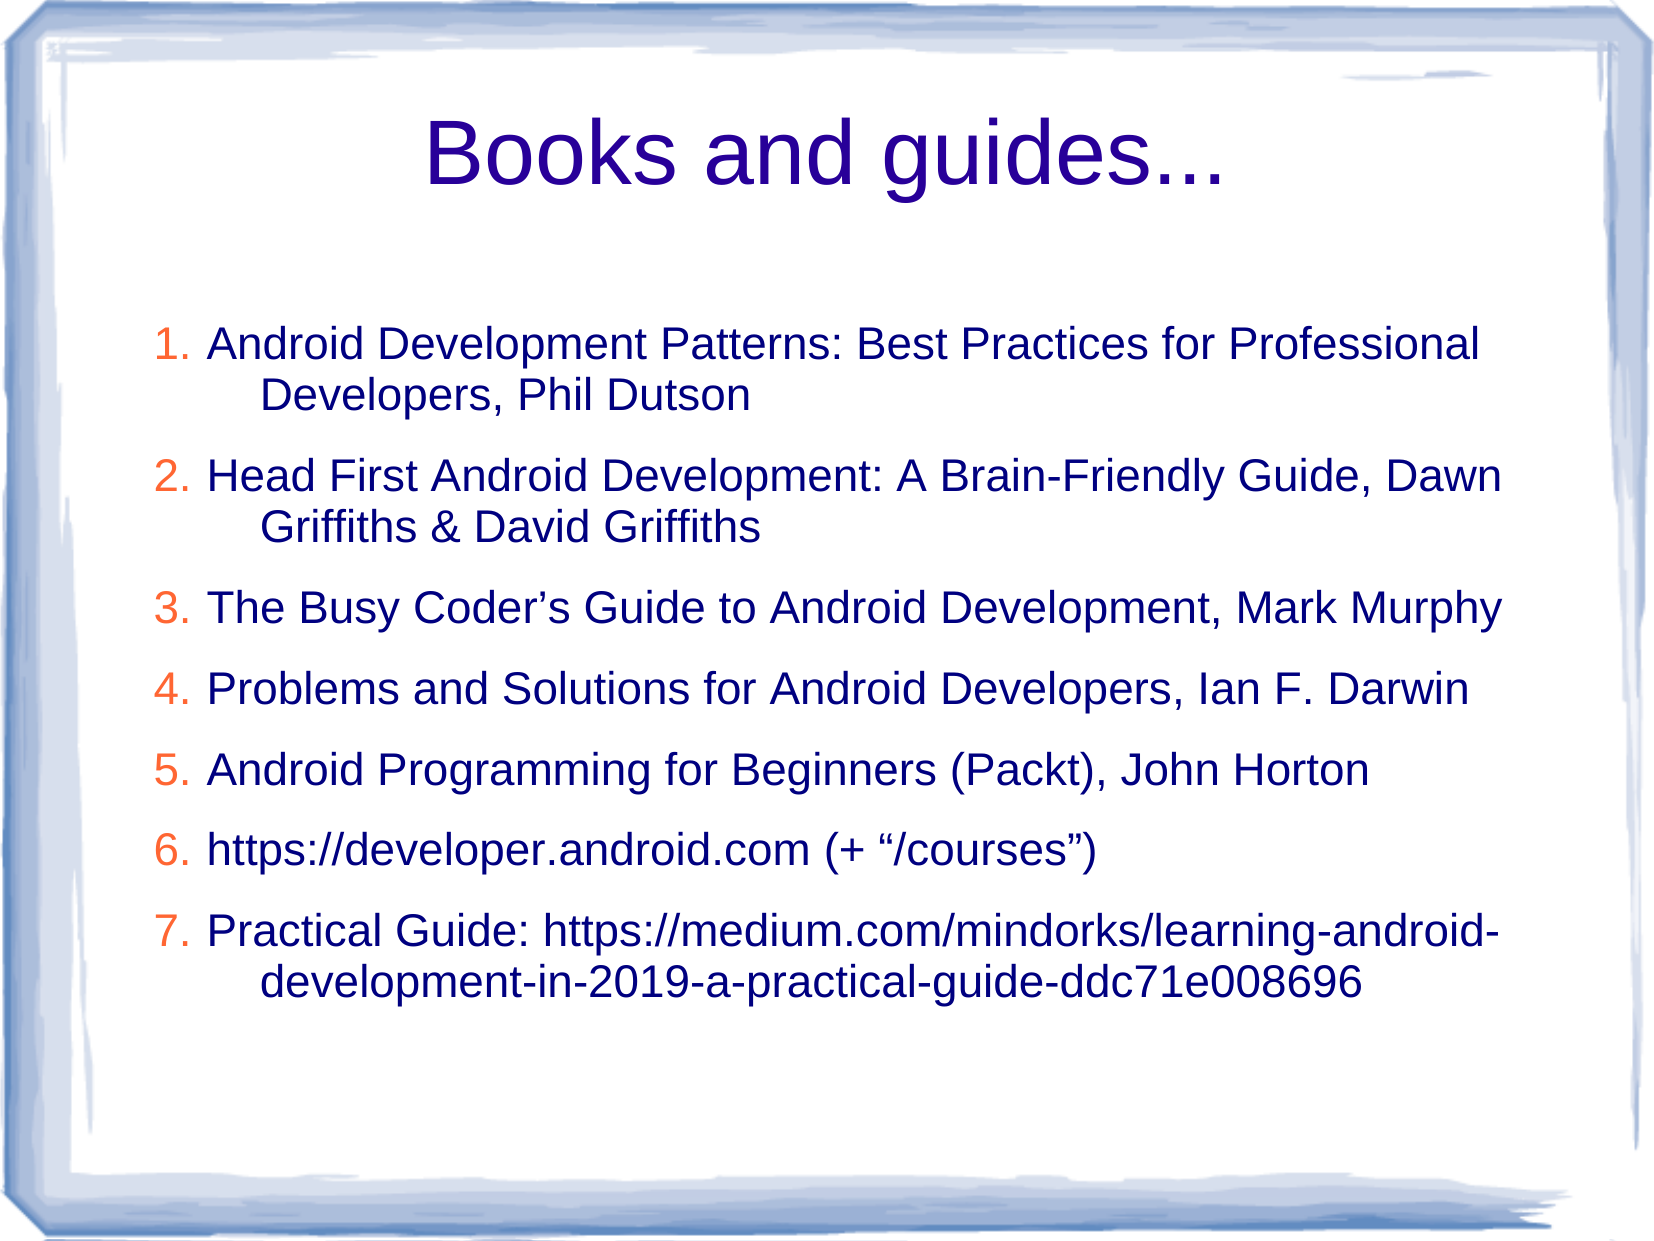

# Books and guides...
Android Development Patterns: Best Practices for Professional Developers, Phil Dutson
Head First Android Development: A Brain-Friendly Guide, Dawn Griffiths & David Griffiths
The Busy Coder’s Guide to Android Development, Mark Murphy
Problems and Solutions for Android Developers, Ian F. Darwin
Android Programming for Beginners (Packt), John Horton
https://developer.android.com (+ “/courses”)
Practical Guide: https://medium.com/mindorks/learning-android-development-in-2019-a-practical-guide-ddc71e008696